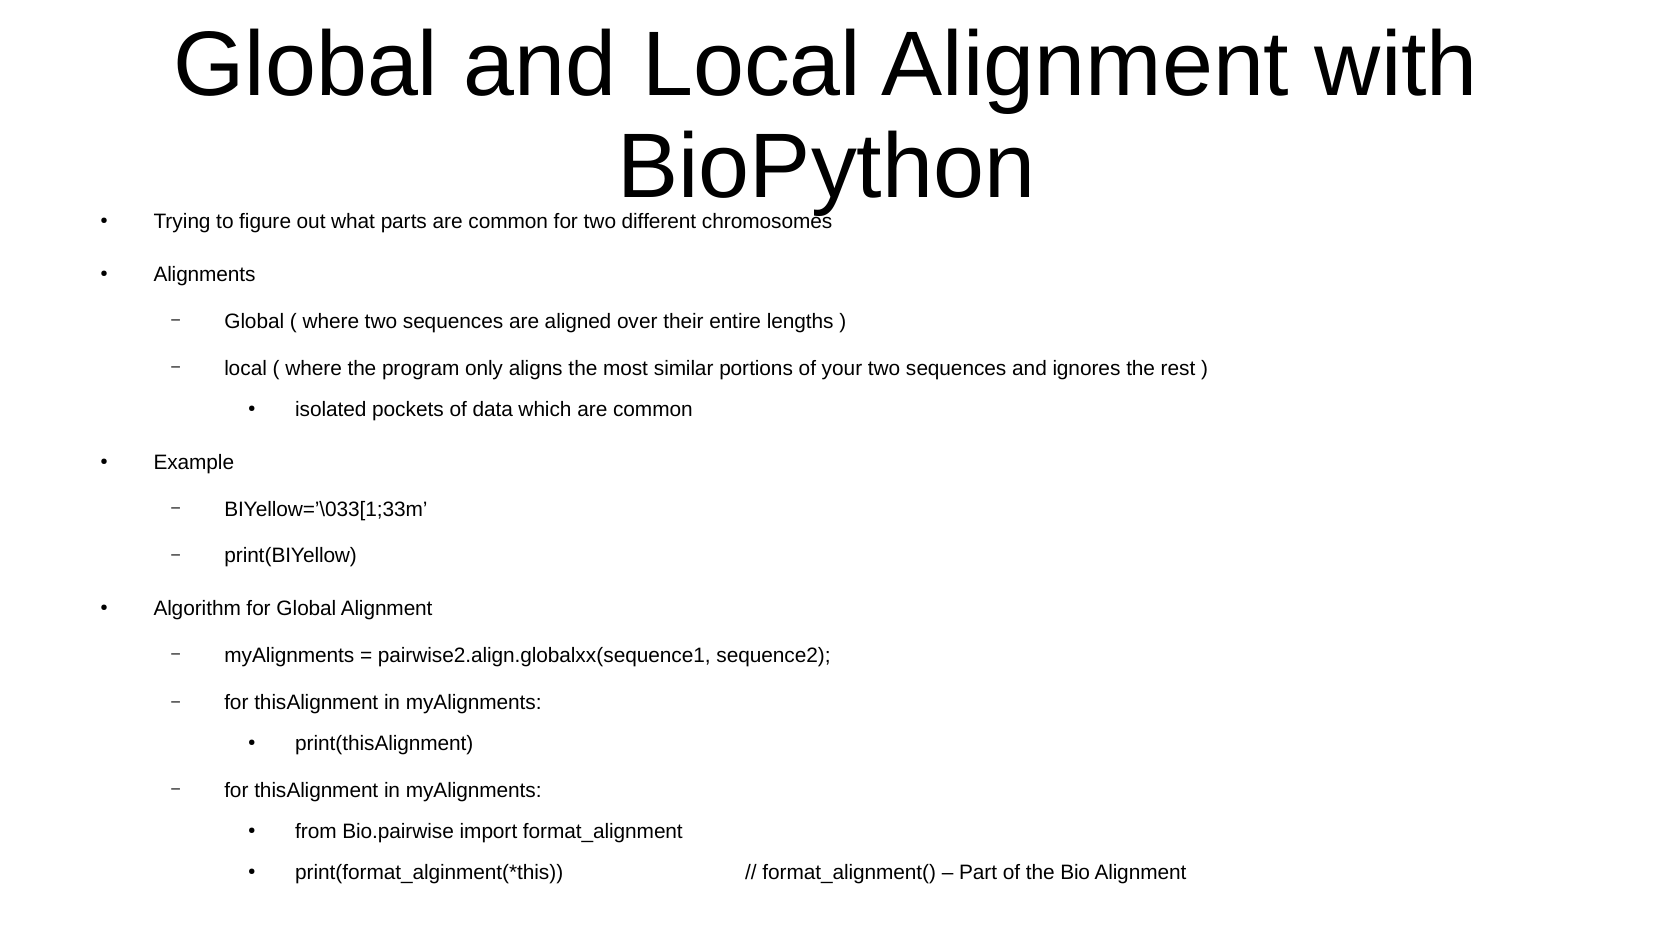

# Global and Local Alignment with BioPython
Trying to figure out what parts are common for two different chromosomes
Alignments
Global ( where two sequences are aligned over their entire lengths )
local ( where the program only aligns the most similar portions of your two sequences and ignores the rest )
isolated pockets of data which are common
Example
BIYellow=’\033[1;33m’
print(BIYellow)
Algorithm for Global Alignment
myAlignments = pairwise2.align.globalxx(sequence1, sequence2);
for thisAlignment in myAlignments:
print(thisAlignment)
for thisAlignment in myAlignments:
from Bio.pairwise import format_alignment
print(format_alginment(*this))			// format_alignment() – Part of the Bio Alignment